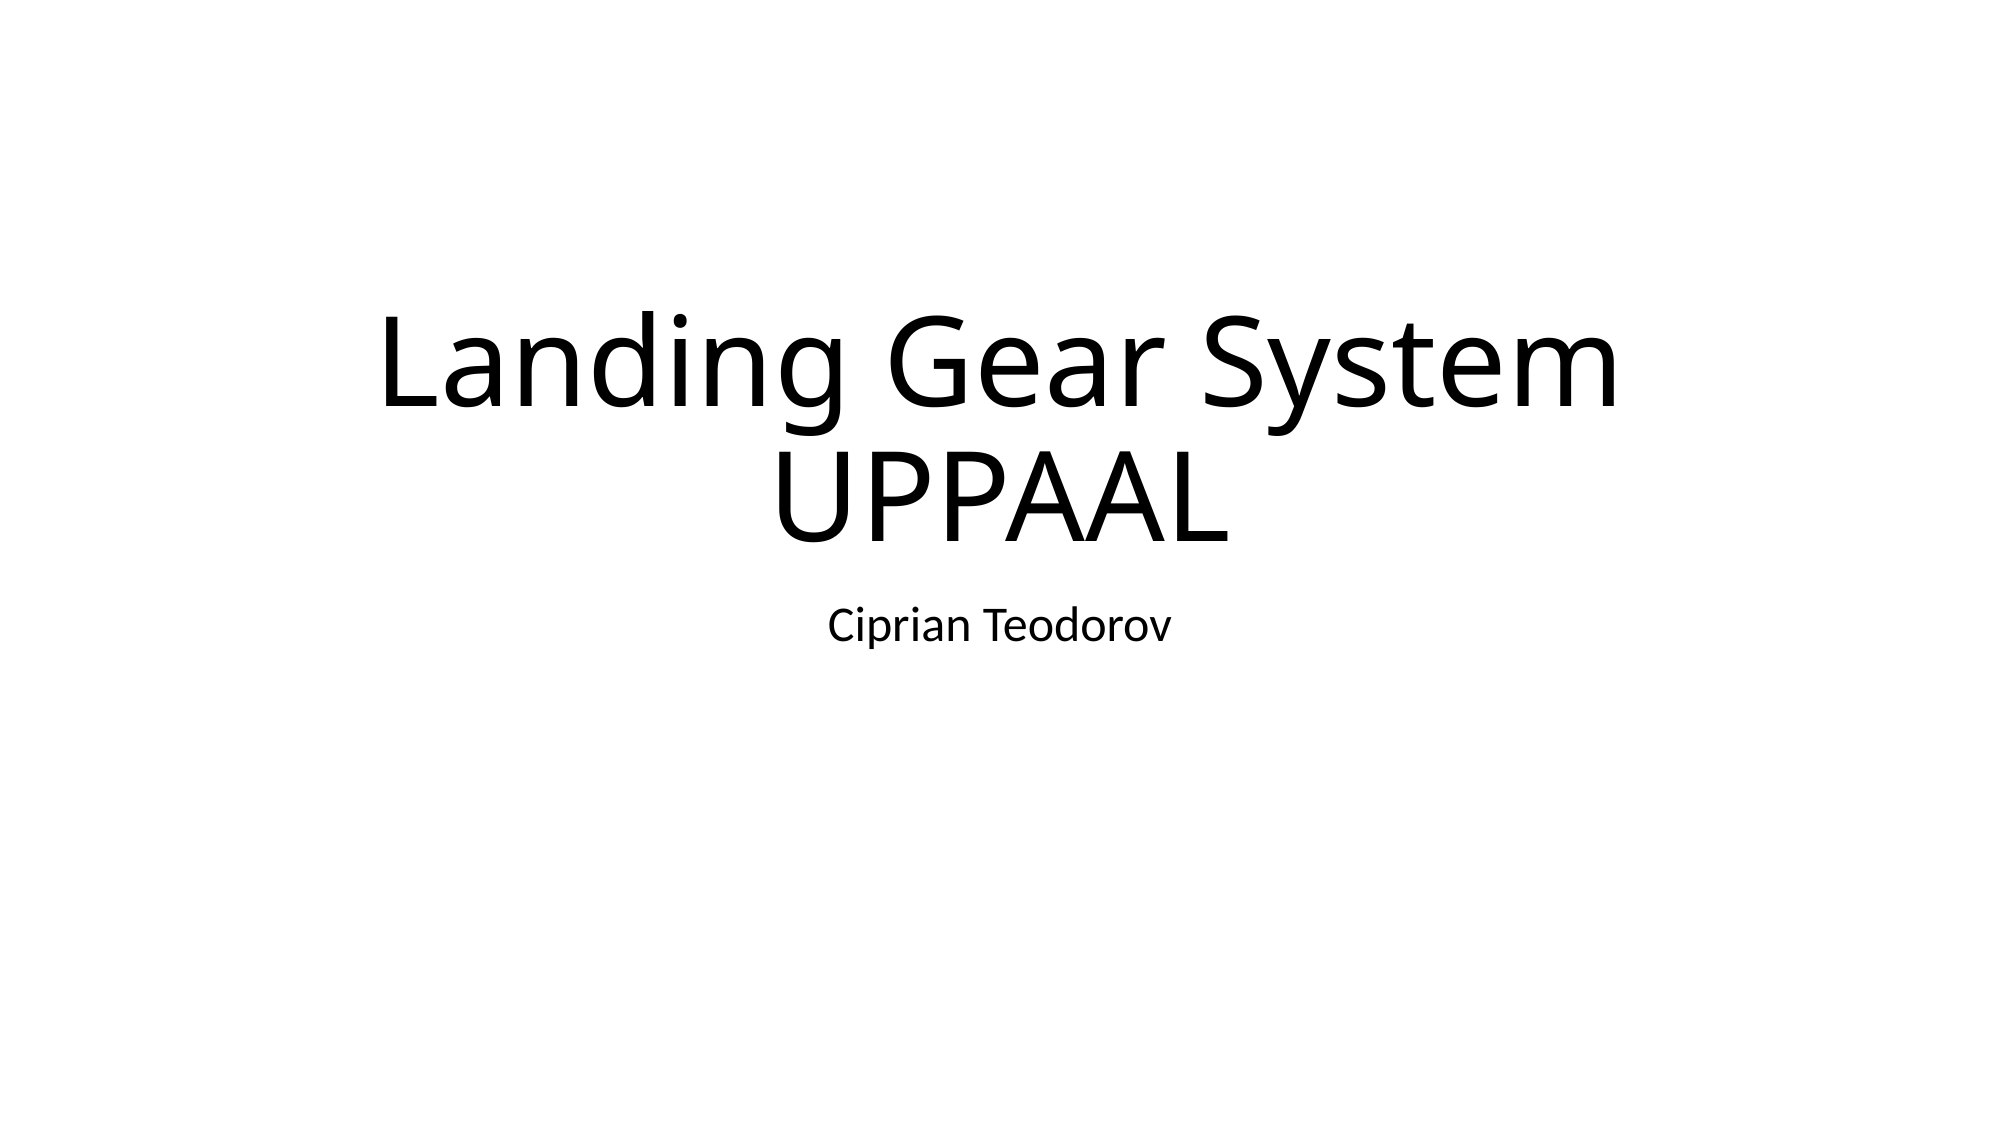

# Landing Gear System UPPAAL
Ciprian Teodorov